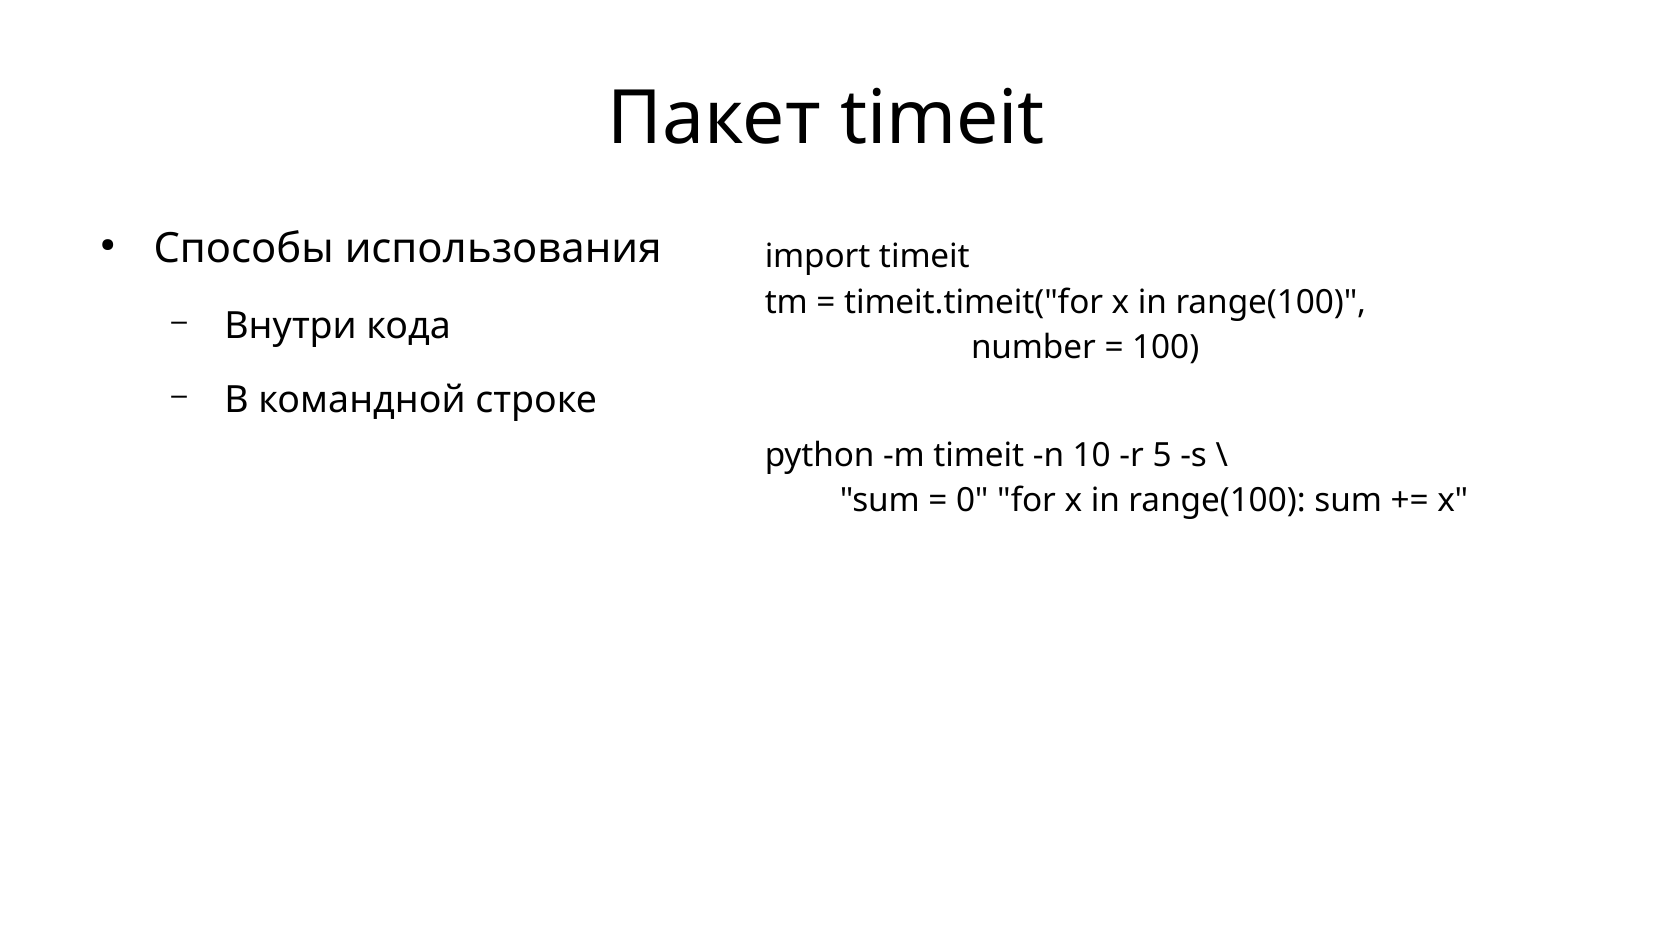

# Пакет timeit
Способы использования
Внутри кода
В командной строке
import timeit
tm = timeit.timeit("for x in range(100)",
	 number = 100)
python -m timeit -n 10 -r 5 -s \
	"sum = 0" "for x in range(100): sum += x"